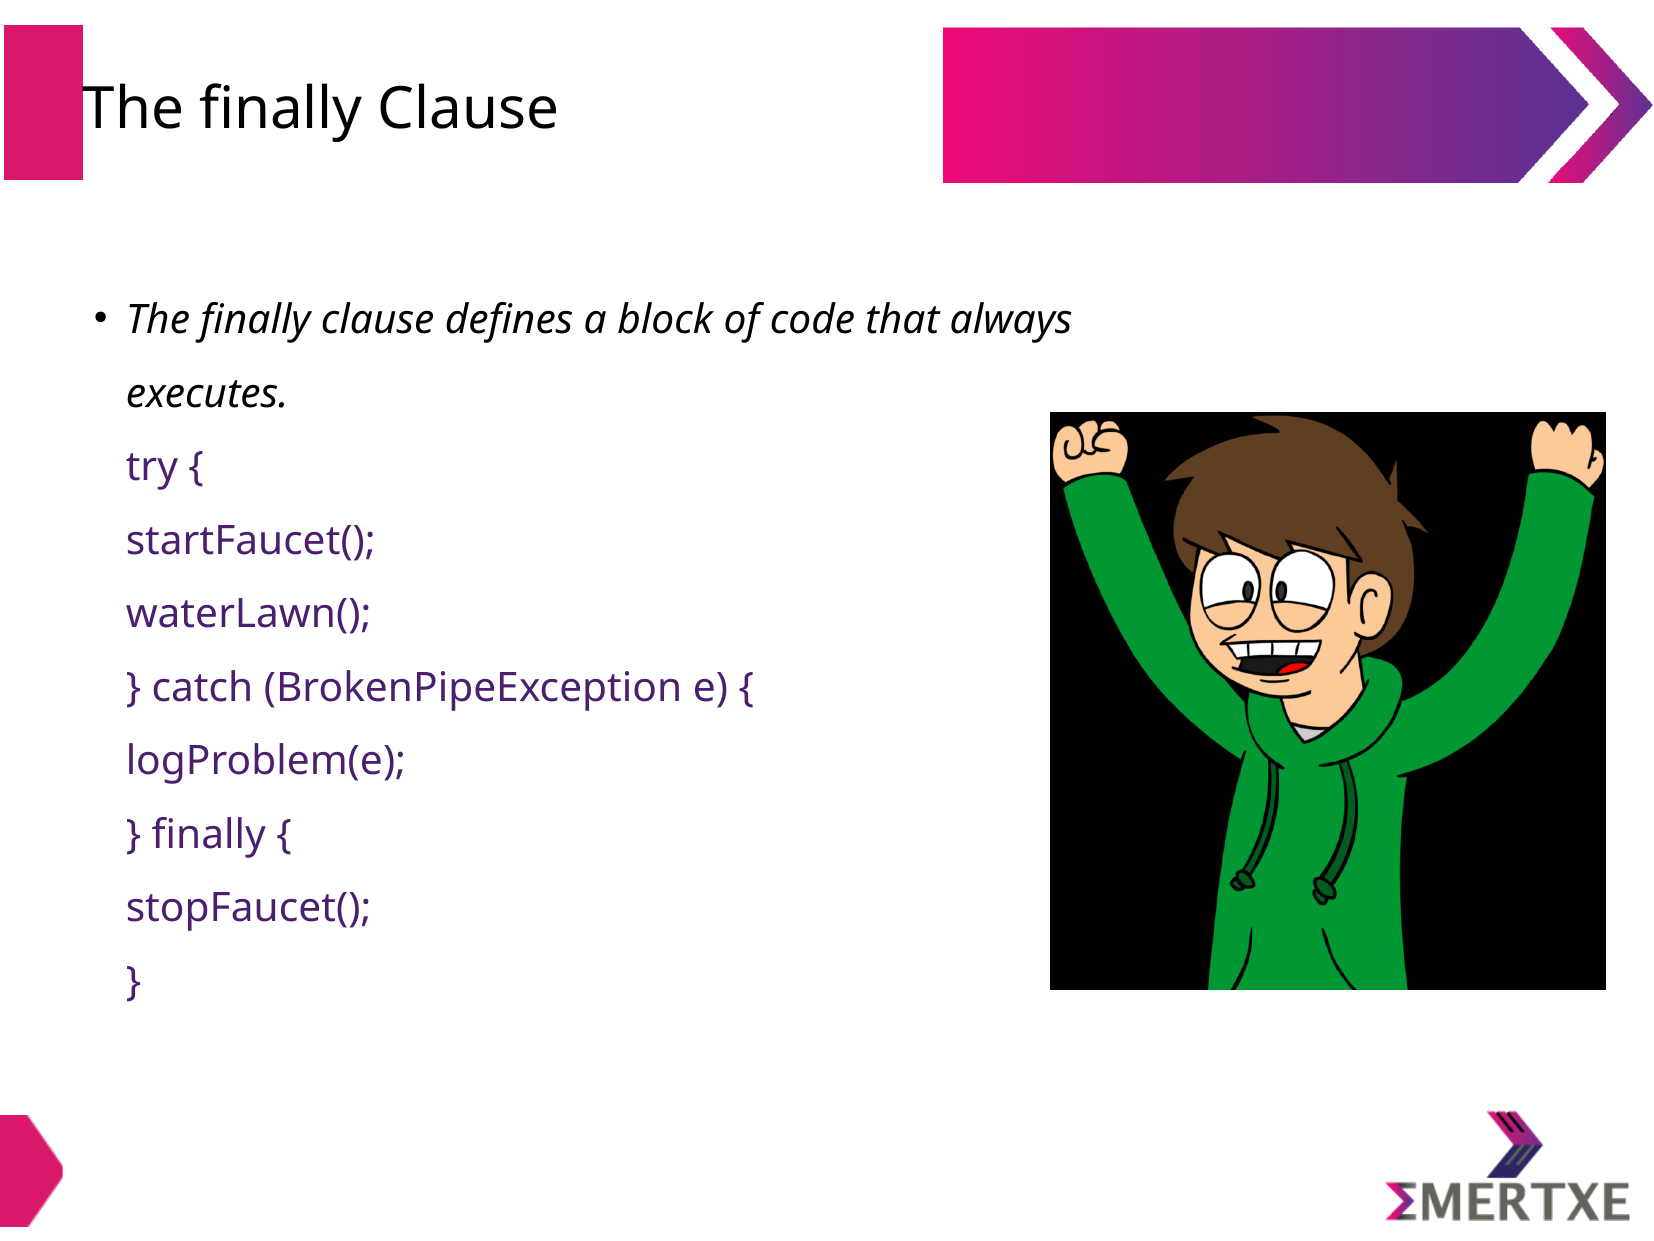

# The finally Clause
The finally clause defines a block of code that always
executes.
try {
startFaucet();
waterLawn();
} catch (BrokenPipeException e) {
logProblem(e);
} finally {
stopFaucet();
}